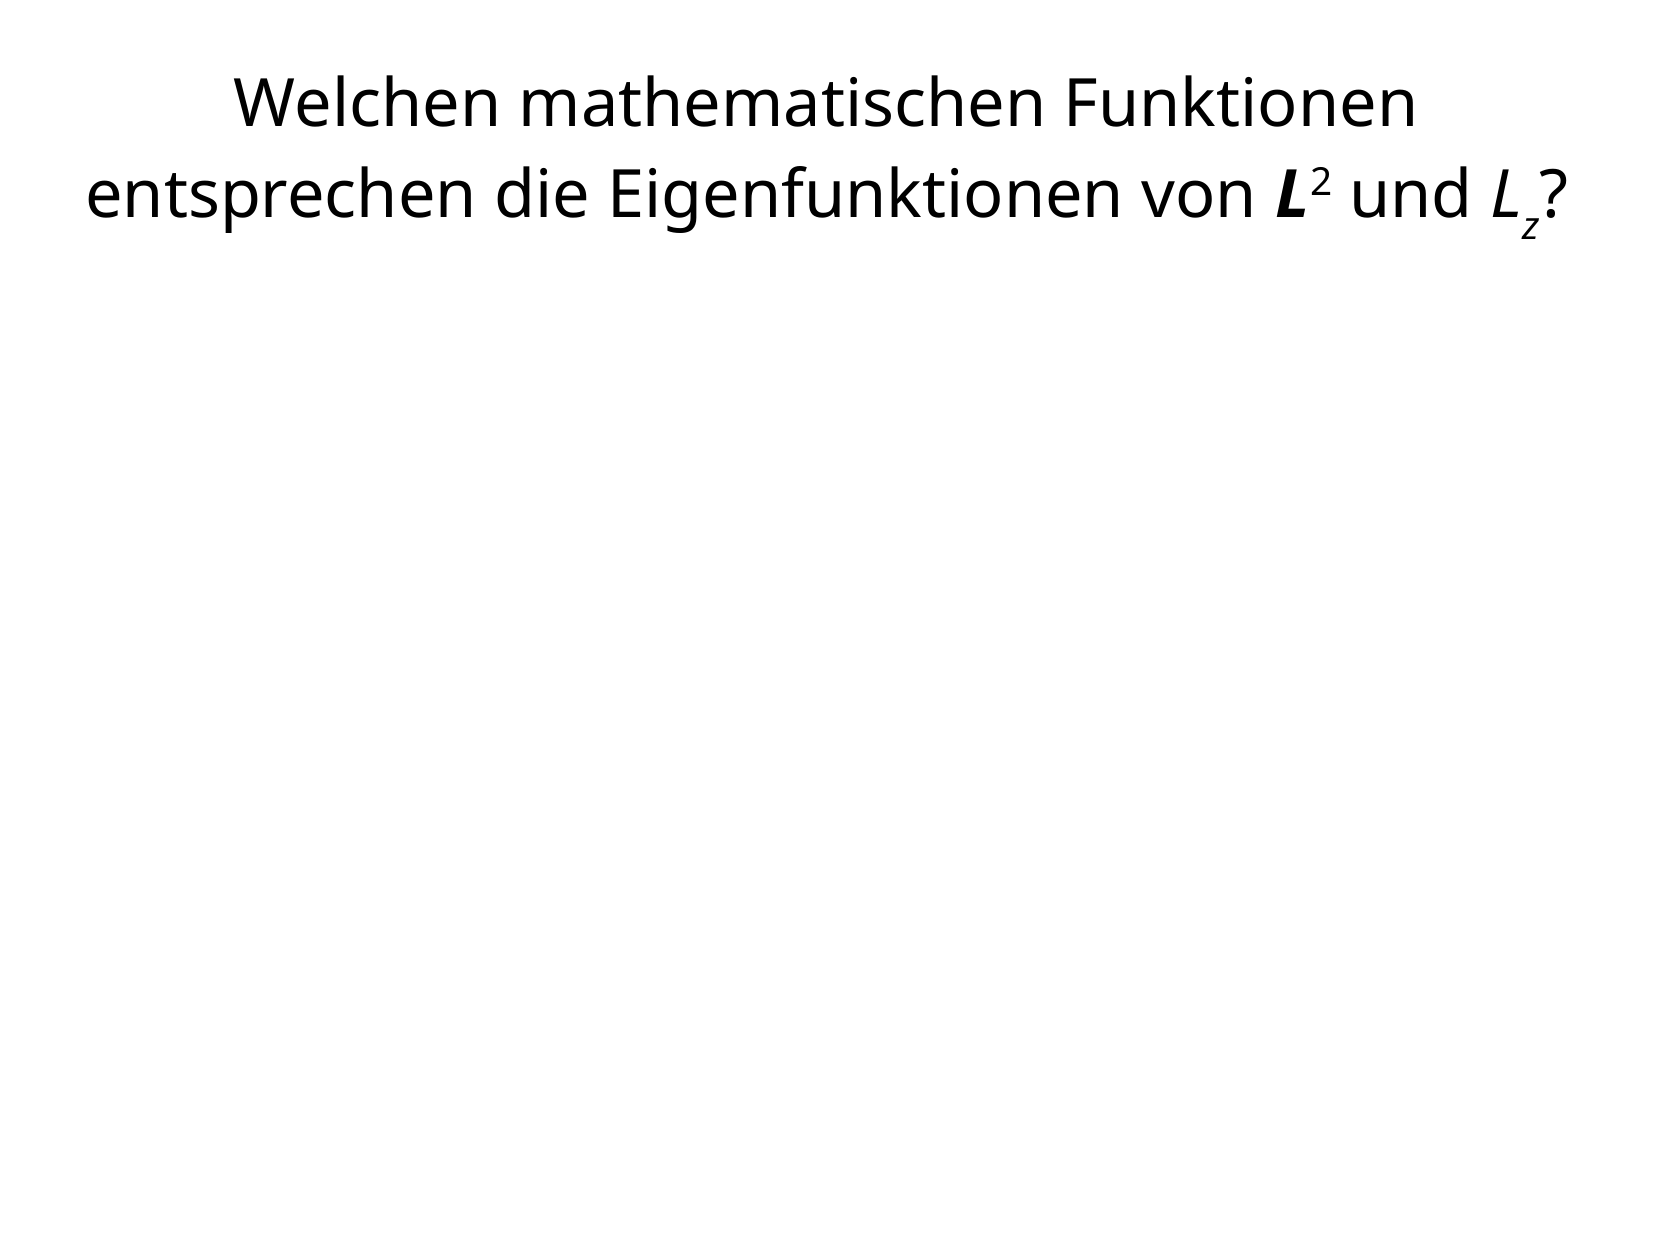

# Welchen mathematischen Funktionen entsprechen die Eigenfunktionen von L2 und Lz?